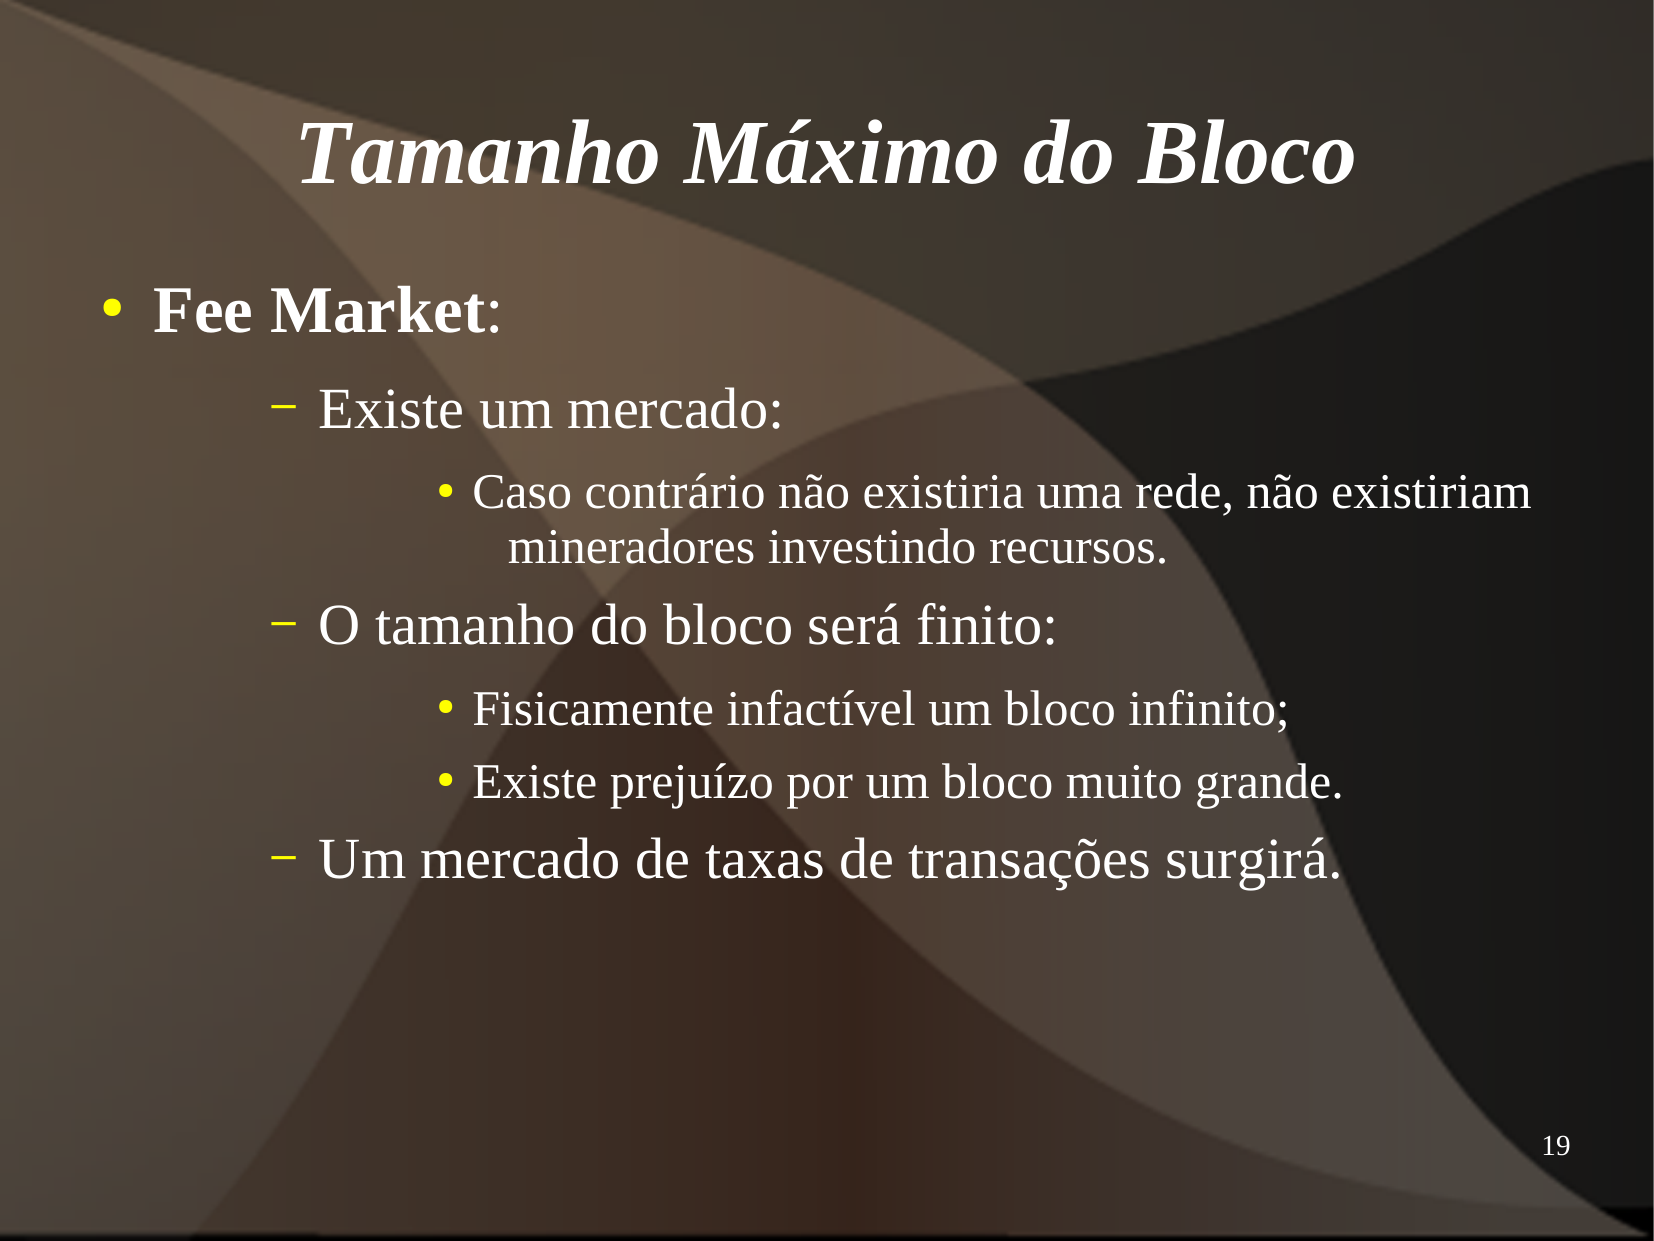

# Tamanho Máximo do Bloco
Fee Market:
Existe um mercado:
Caso contrário não existiria uma rede, não existiriam mineradores investindo recursos.
O tamanho do bloco será finito:
Fisicamente infactível um bloco infinito;
Existe prejuízo por um bloco muito grande.
Um mercado de taxas de transações surgirá.
19